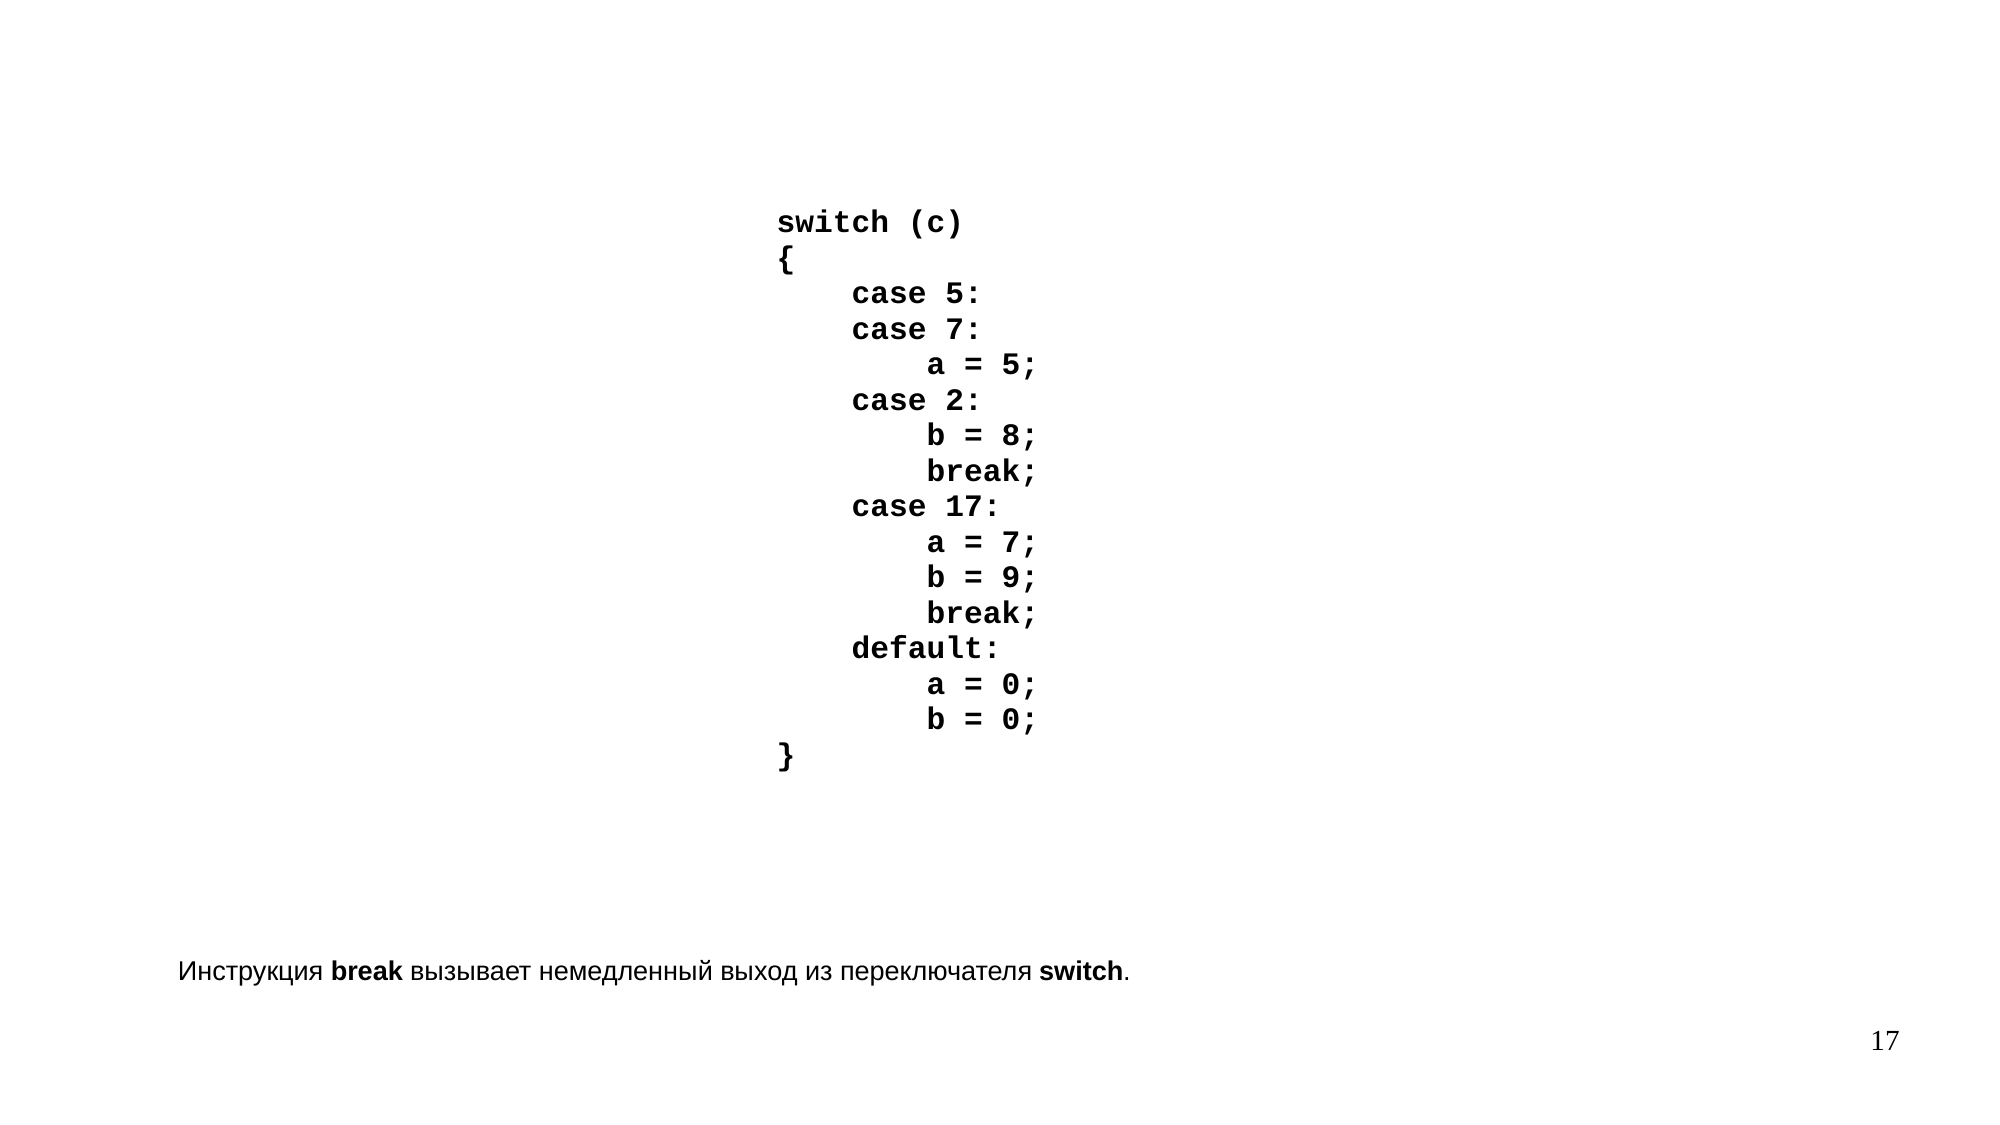

switch (c)
{
	case 5:
	case 7:
 a = 5;
 case 2:
 b = 8;
 break;
 case 17:
 a = 7;
 b = 9;
 break;
 default:
 a = 0;
 b = 0;
}
Инструкция break вызывает немедленный выход из переключателя switch.
17